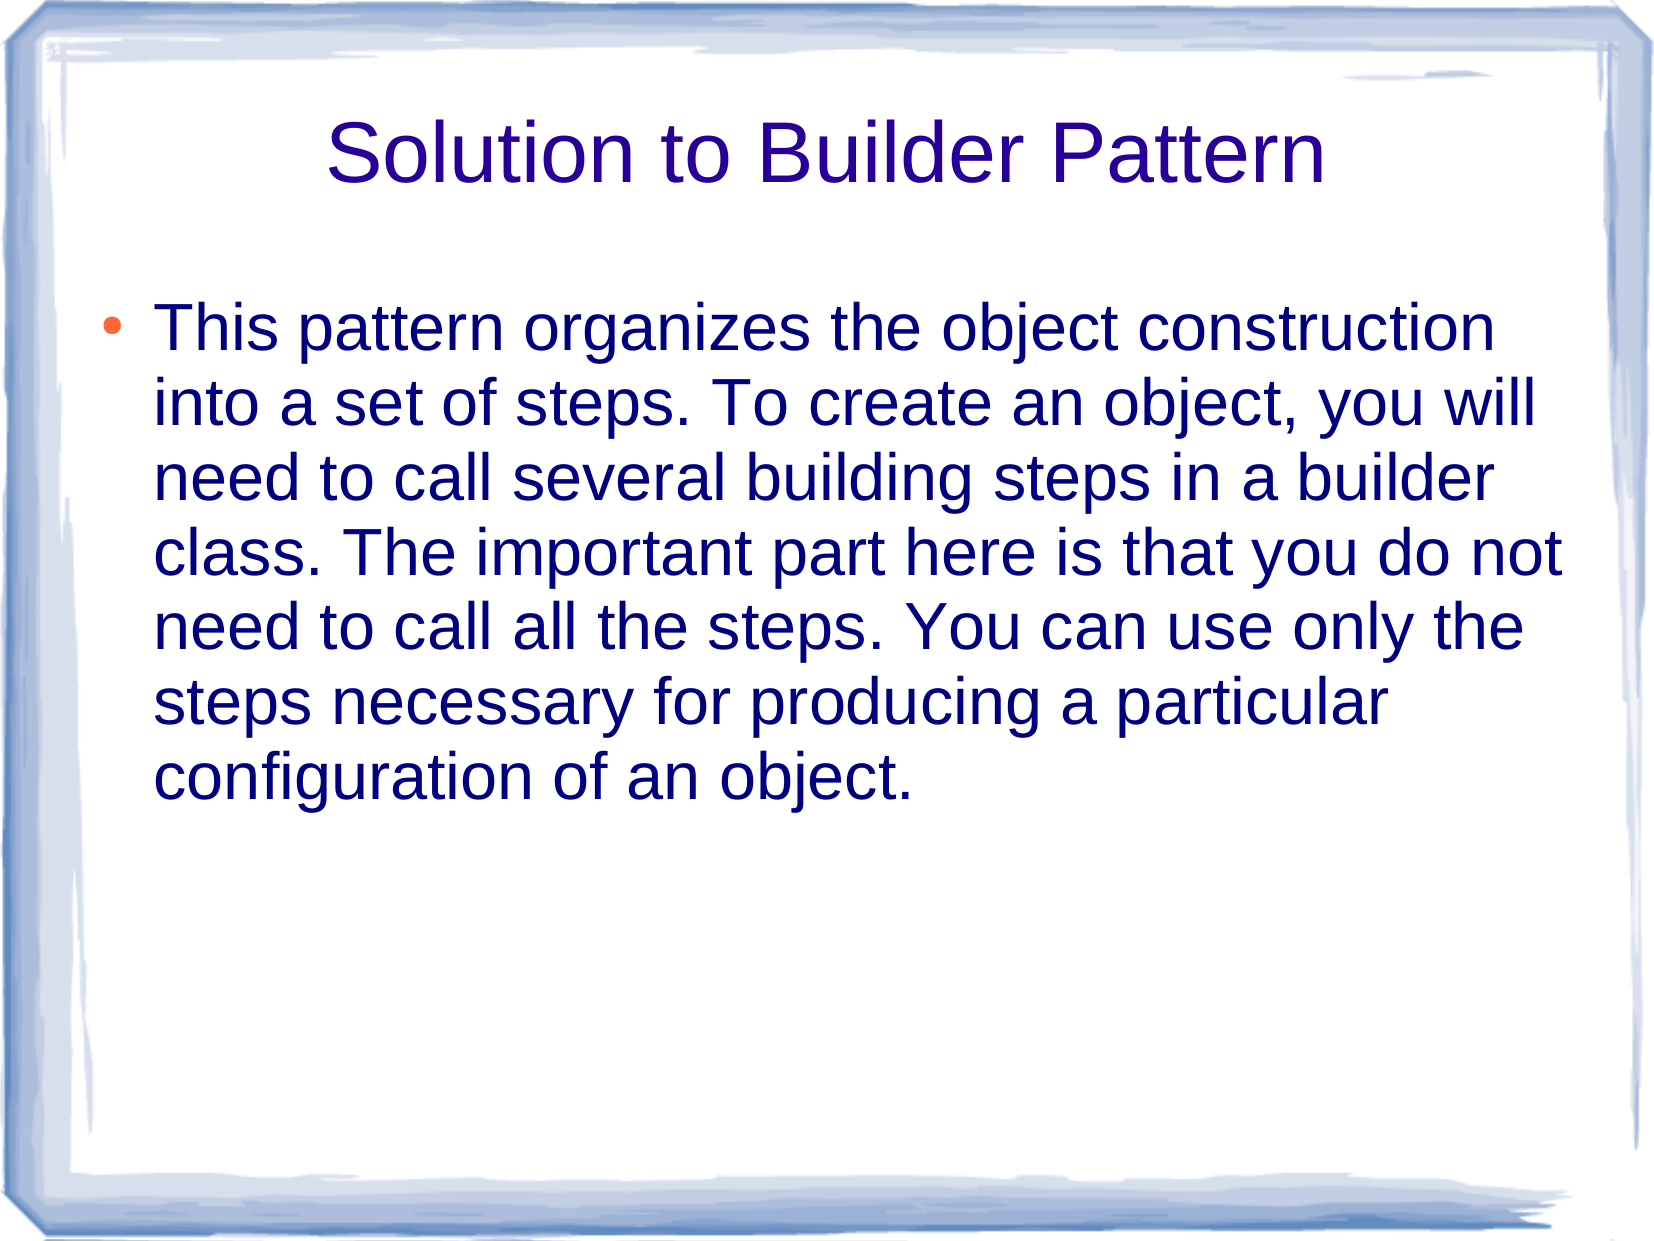

# Solution to Builder Pattern
This pattern organizes the object construction into a set of steps. To create an object, you will need to call several building steps in a builder class. The important part here is that you do not need to call all the steps. You can use only the steps necessary for producing a particular configuration of an object.